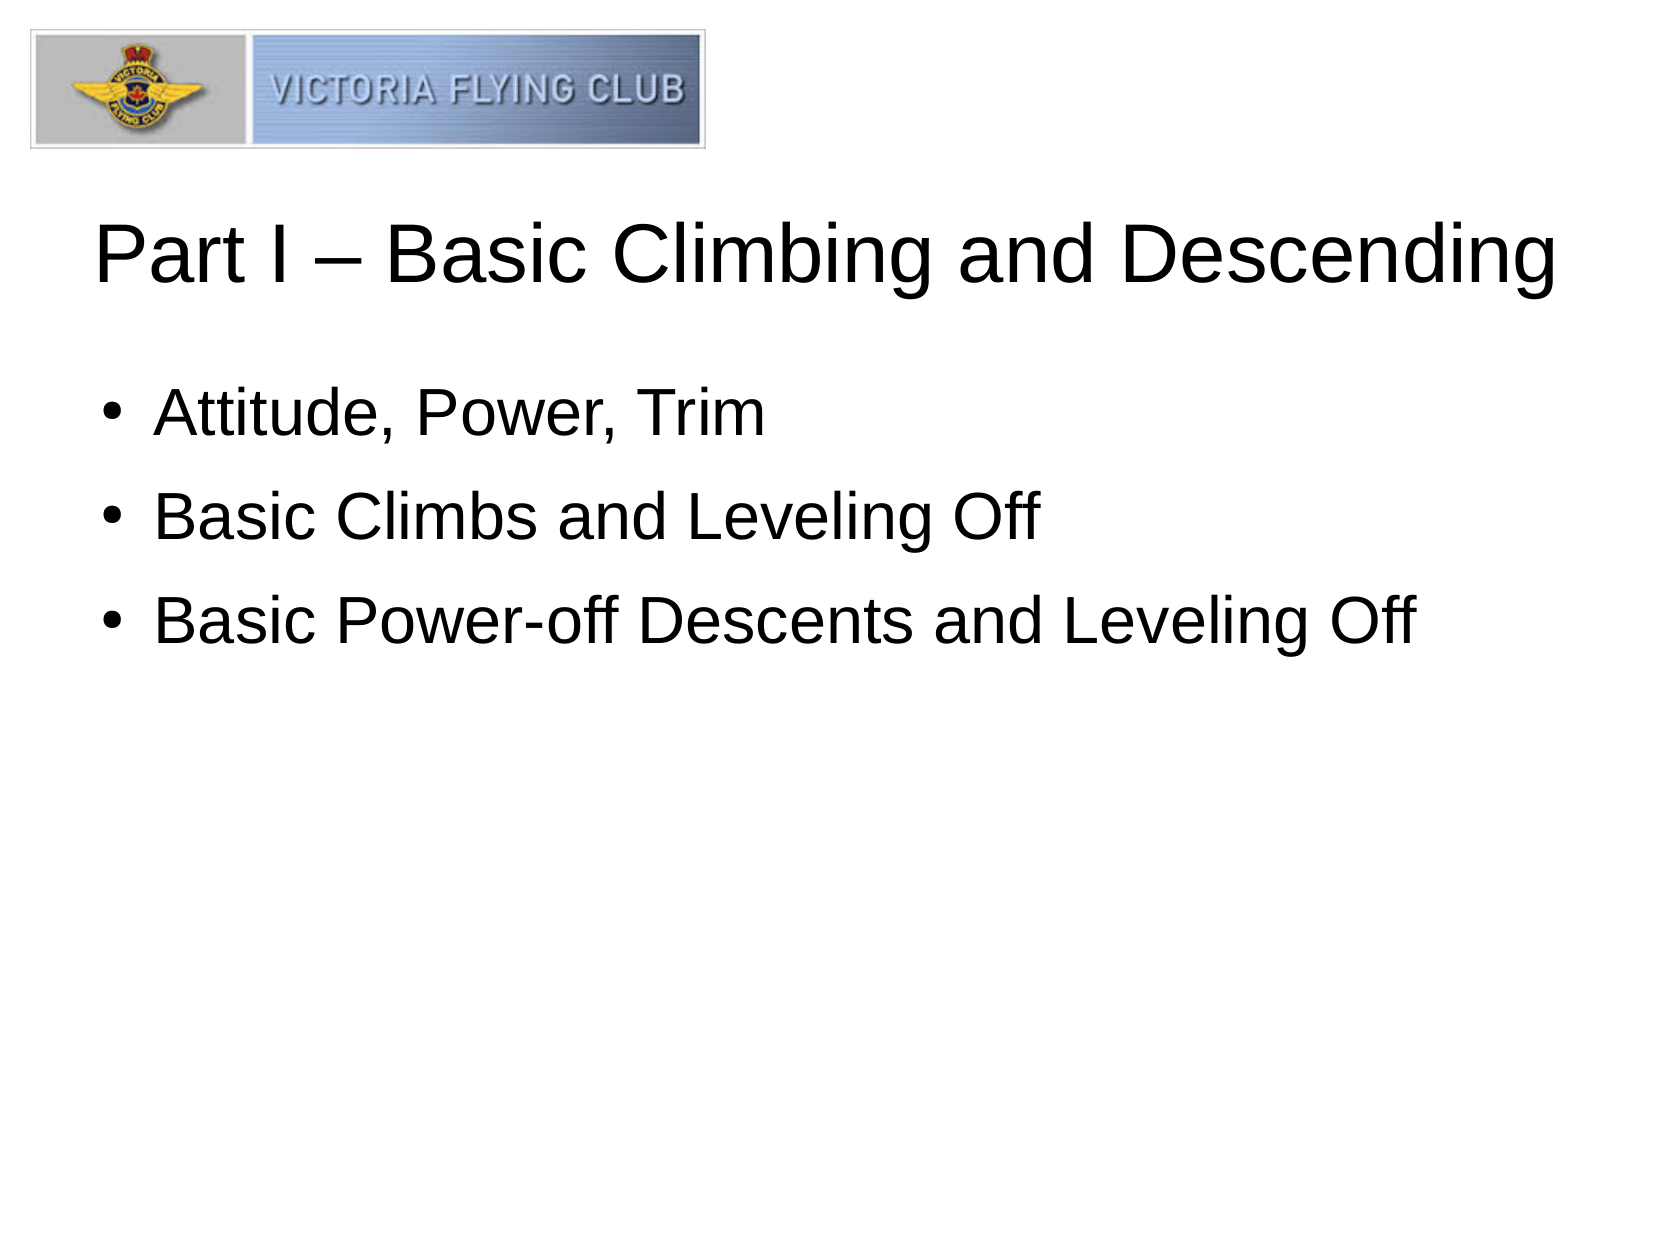

# Part I – Basic Climbing and Descending
Attitude, Power, Trim
Basic Climbs and Leveling Off
Basic Power-off Descents and Leveling Off